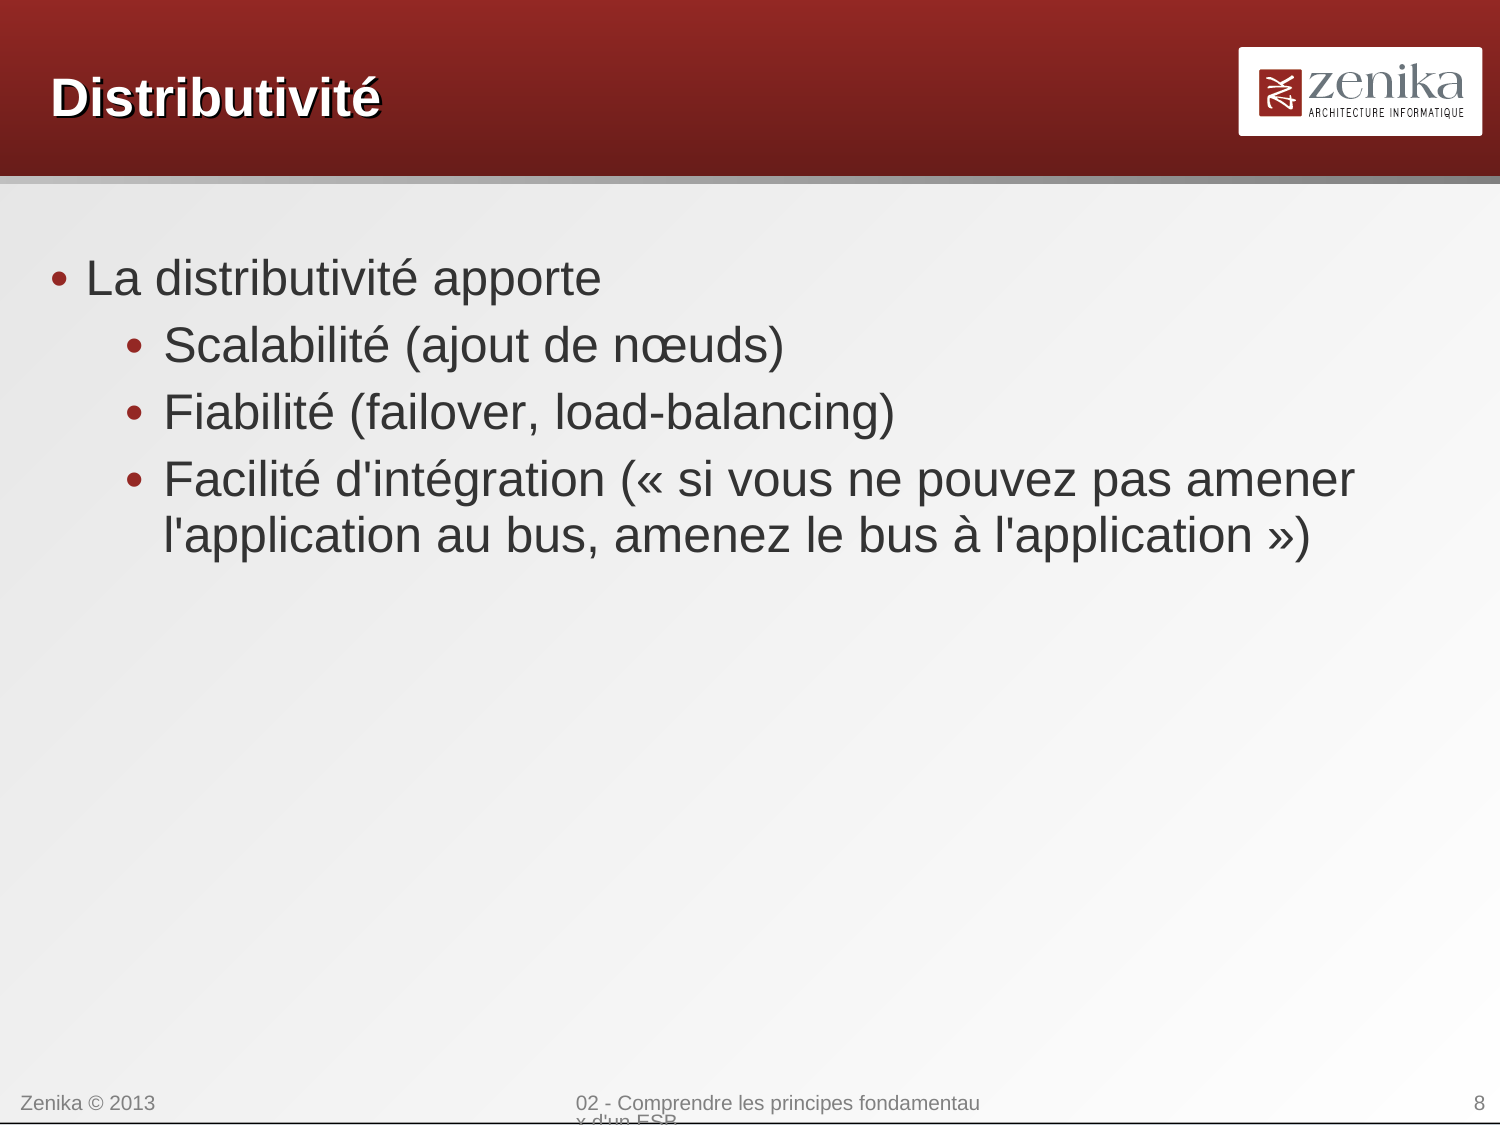

# Distributivité
La distributivité apporte
Scalabilité (ajout de nœuds)
Fiabilité (failover, load-balancing)
Facilité d'intégration (« si vous ne pouvez pas amener l'application au bus, amenez le bus à l'application »)